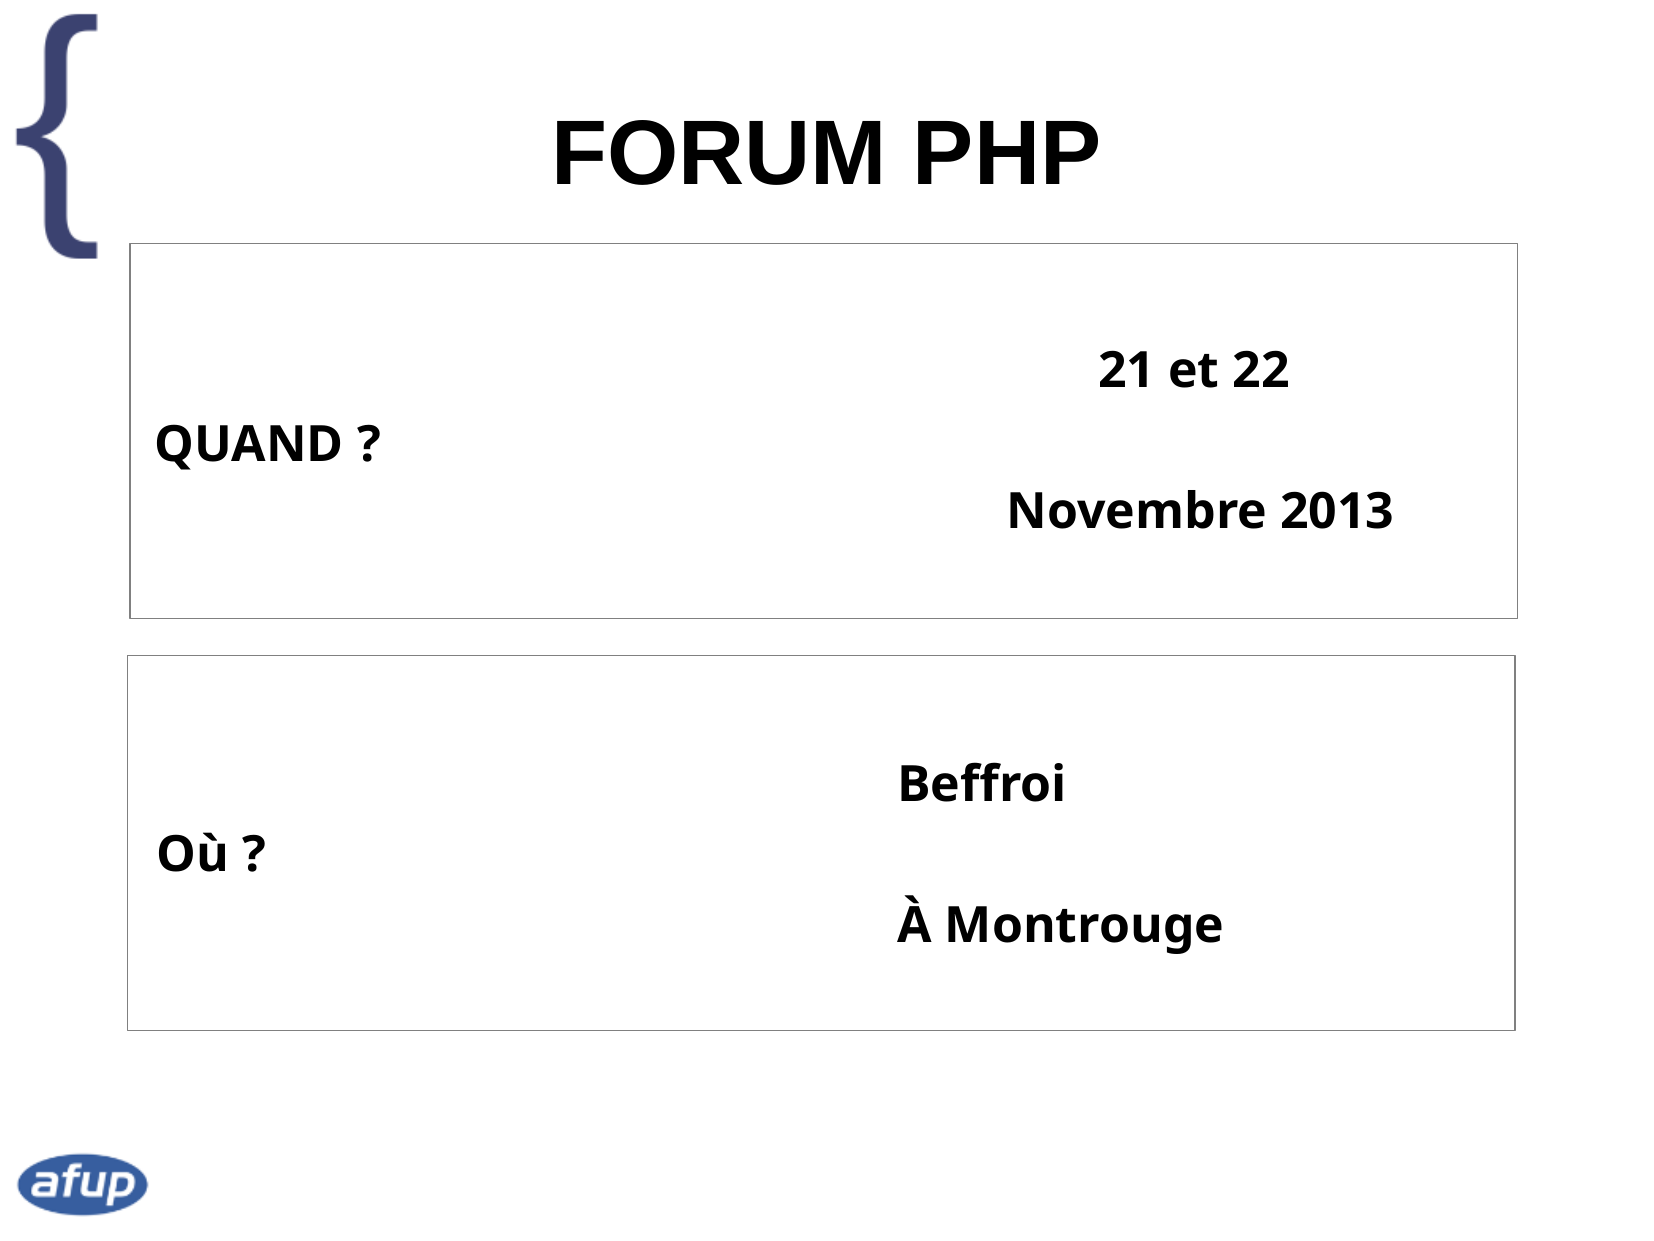

# FORUM PHP
21 et 22
Novembre 2013
QUAND ?
Où ?
Beffroi
À Montrouge